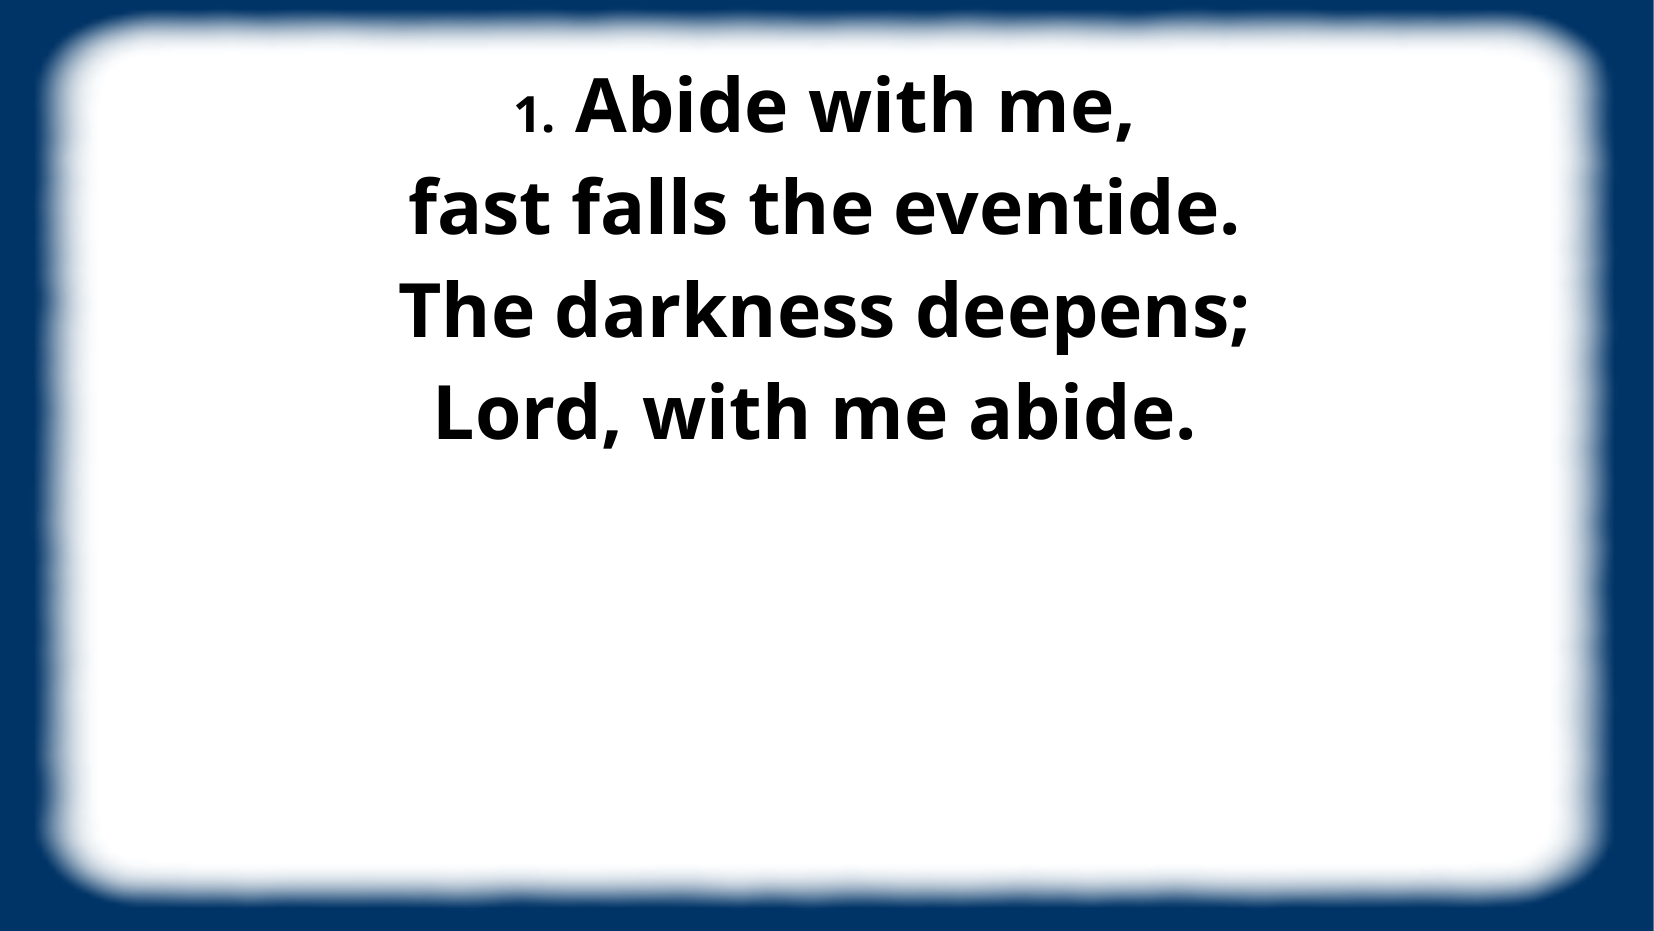

1. Abide with me,
fast falls the eventide.
The darkness deepens;
Lord, with me abide.